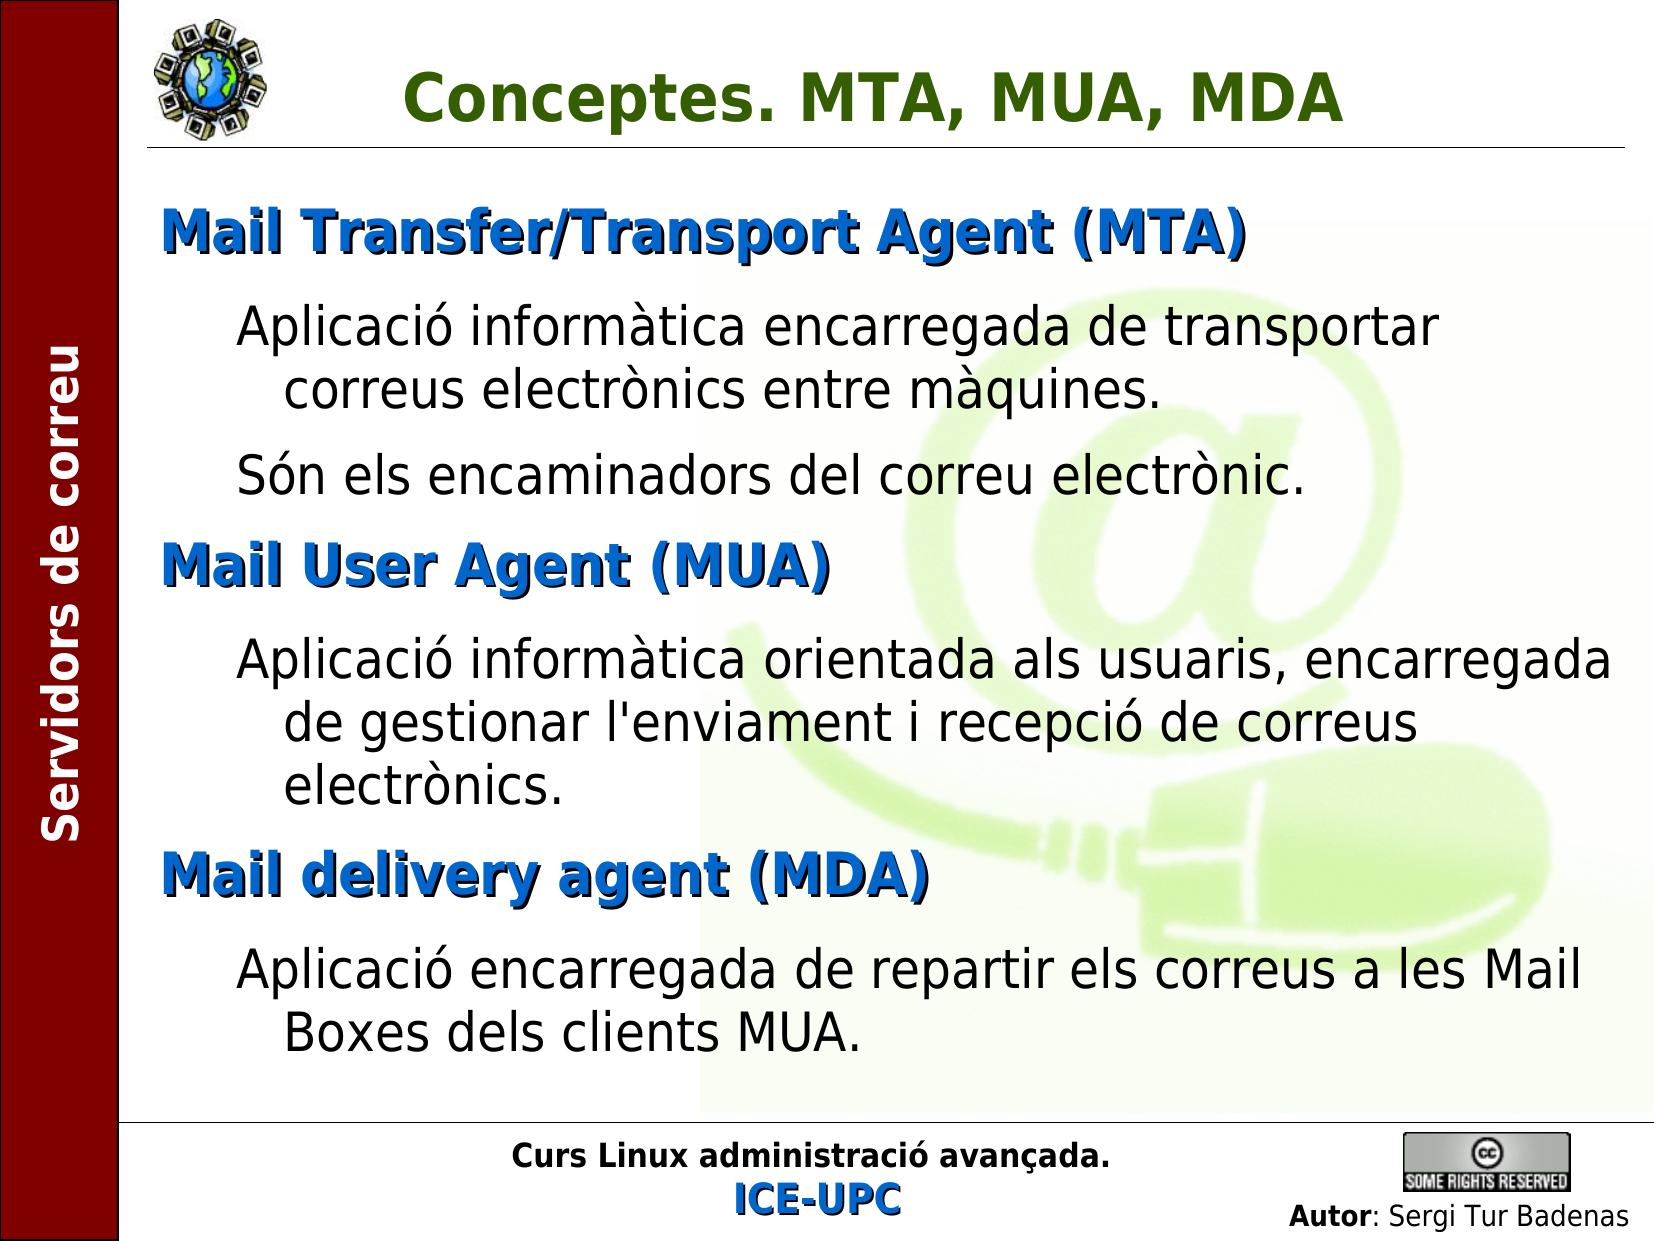

# Conceptes. MTA, MUA, MDA
Mail Transfer/Transport Agent (MTA)
Aplicació informàtica encarregada de transportar correus electrònics entre màquines.
Són els encaminadors del correu electrònic.
Mail User Agent (MUA)
Aplicació informàtica orientada als usuaris, encarregada de gestionar l'enviament i recepció de correus electrònics.
Mail delivery agent (MDA)
Aplicació encarregada de repartir els correus a les Mail Boxes dels clients MUA.